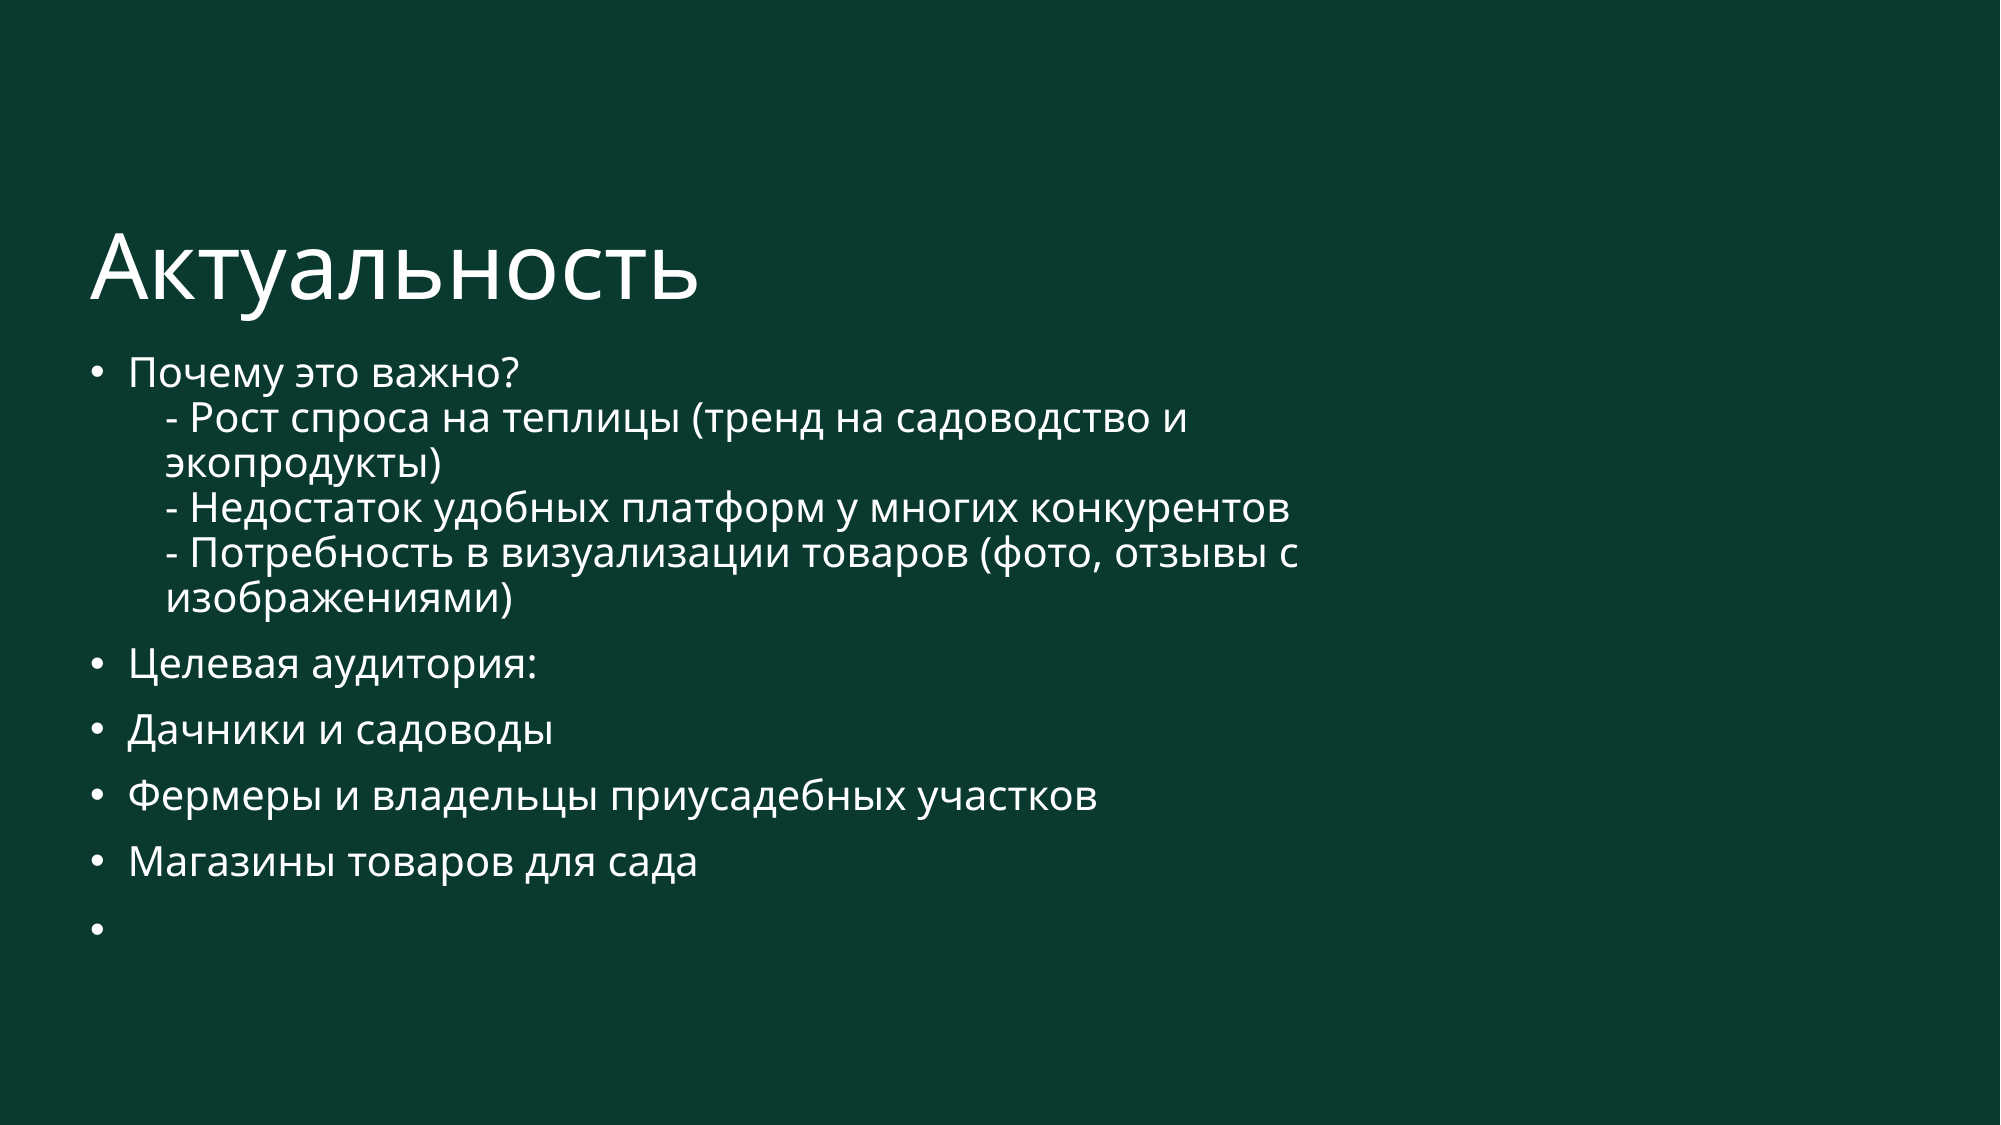

# Актуальность
Почему это важно?
- Рост спроса на теплицы (тренд на садоводство и экопродукты)
- Недостаток удобных платформ у многих конкурентов
- Потребность в визуализации товаров (фото, отзывы с изображениями)
Целевая аудитория:
Дачники и садоводы
Фермеры и владельцы приусадебных участков
Магазины товаров для сада